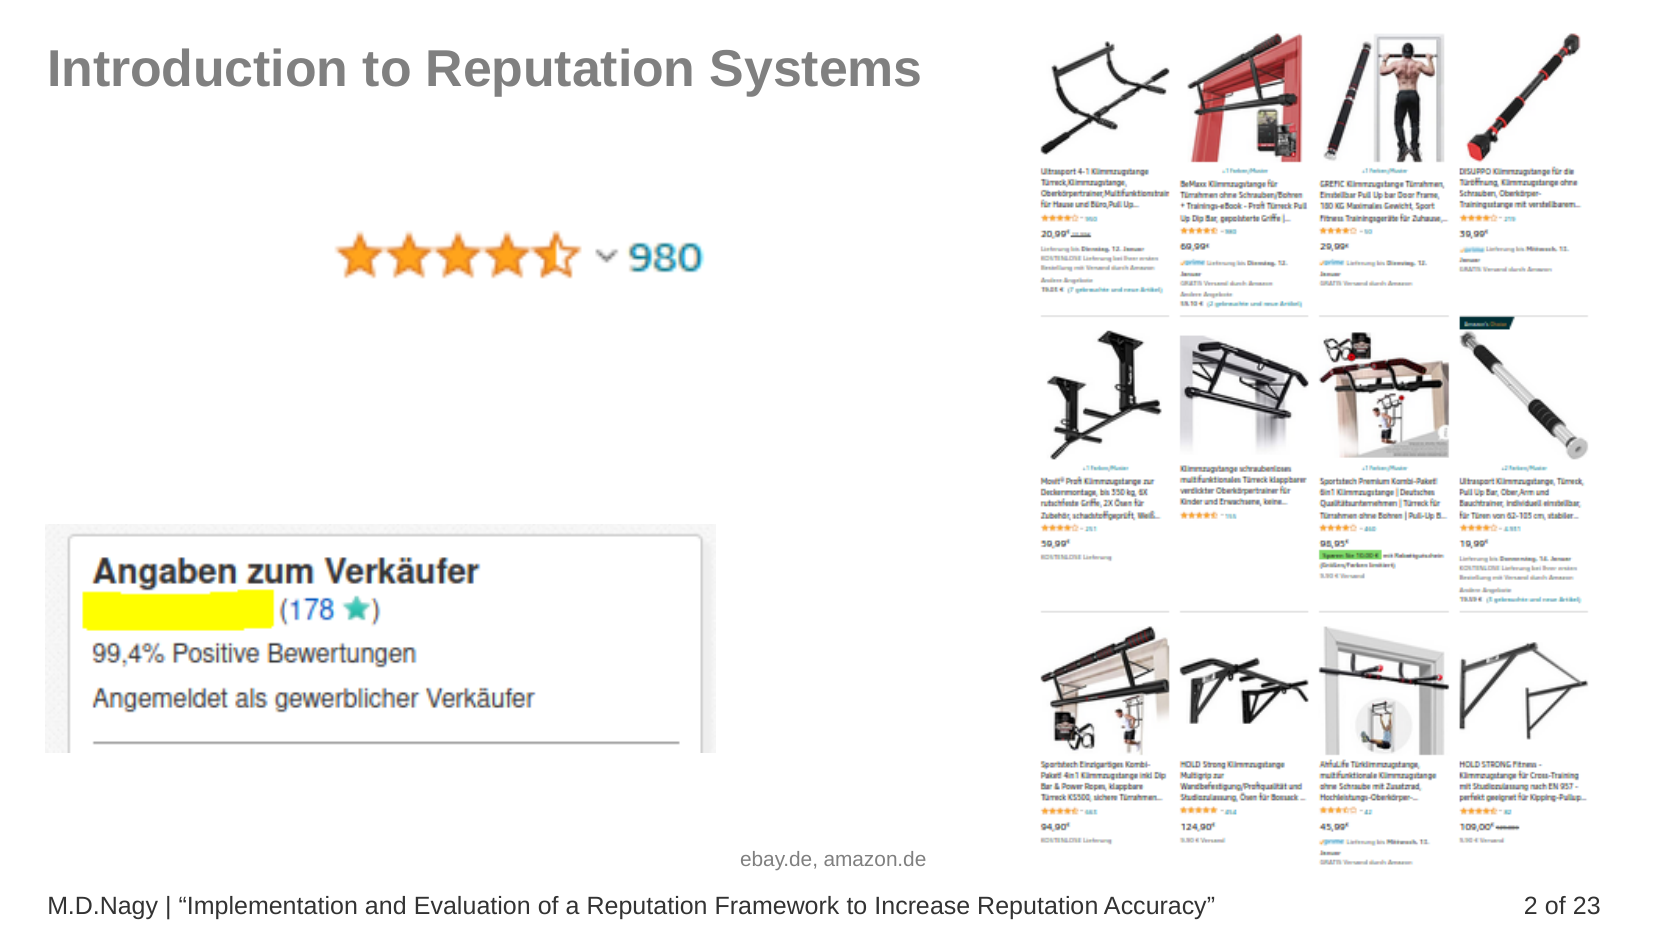

# Introduction to Reputation Systems
ebay.de, amazon.de
M.D.Nagy | “Implementation and Evaluation of a Reputation Framework to Increase Reputation Accuracy”
2